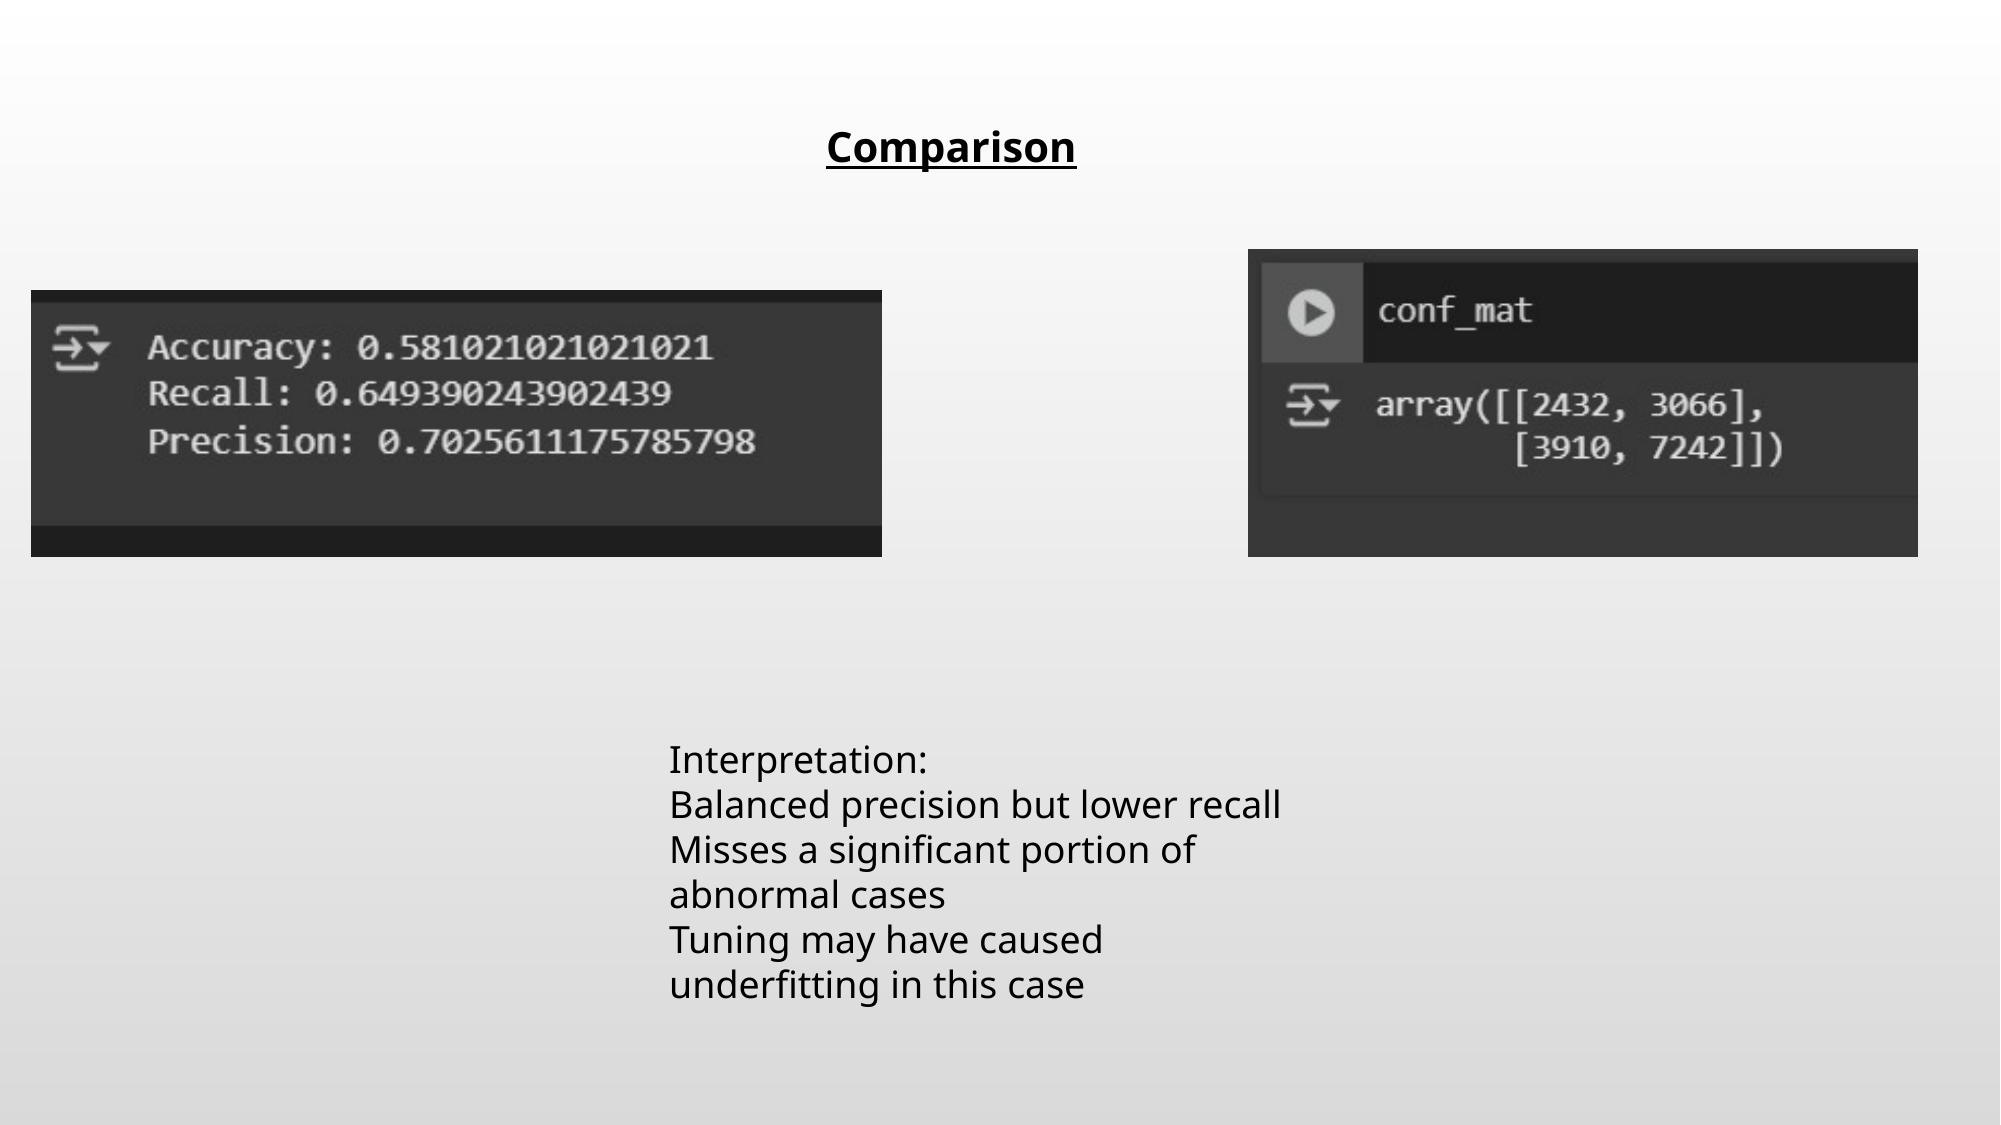

Comparison
Interpretation:
Balanced precision but lower recall
Misses a significant portion of abnormal cases
Tuning may have caused underfitting in this case